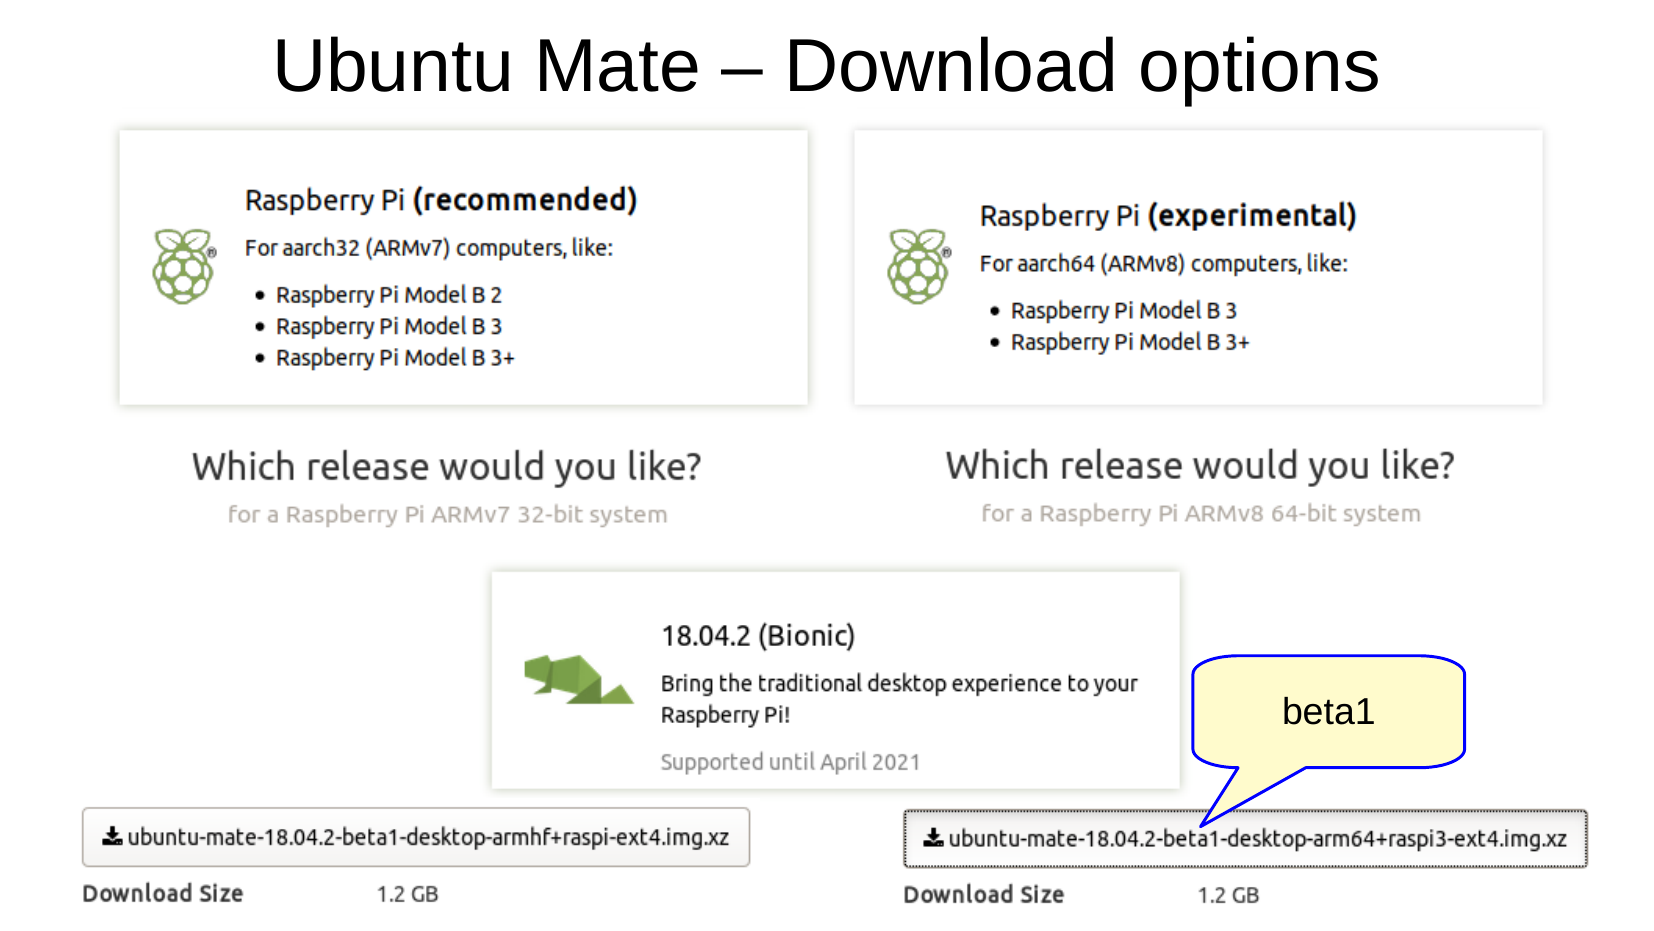

# Ubuntu Mate – Download options
beta1